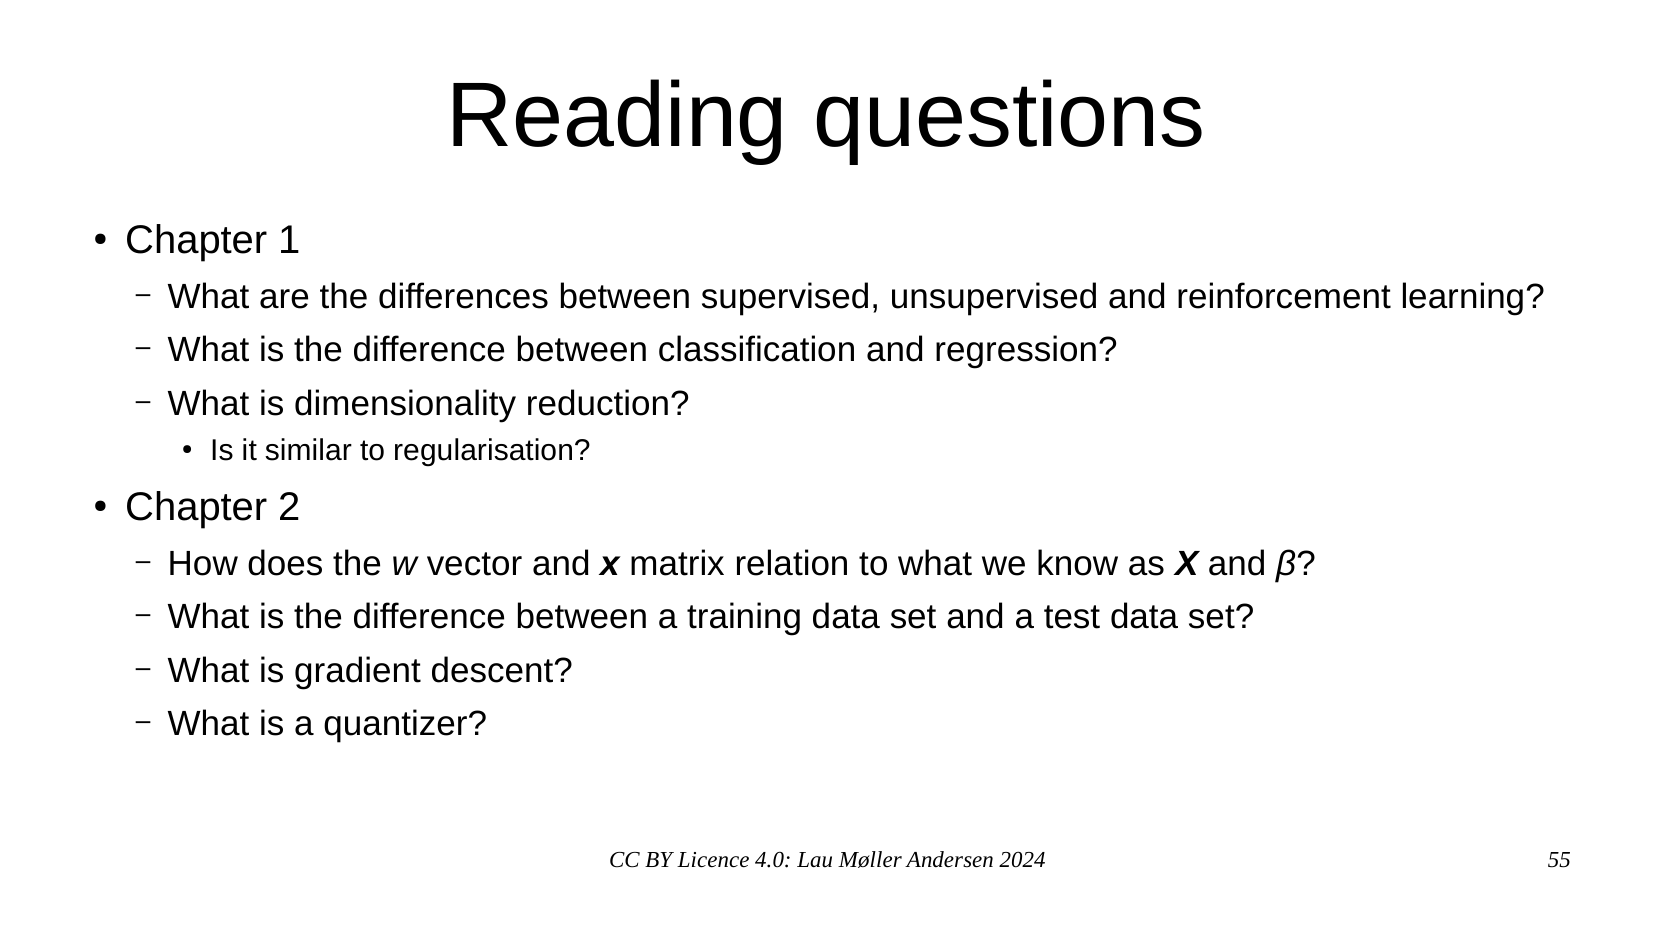

# Reading questions
Chapter 1
What are the differences between supervised, unsupervised and reinforcement learning?
What is the difference between classification and regression?
What is dimensionality reduction?
Is it similar to regularisation?
Chapter 2
How does the w vector and x matrix relation to what we know as X and β?
What is the difference between a training data set and a test data set?
What is gradient descent?
What is a quantizer?
CC BY Licence 4.0: Lau Møller Andersen 2024
55